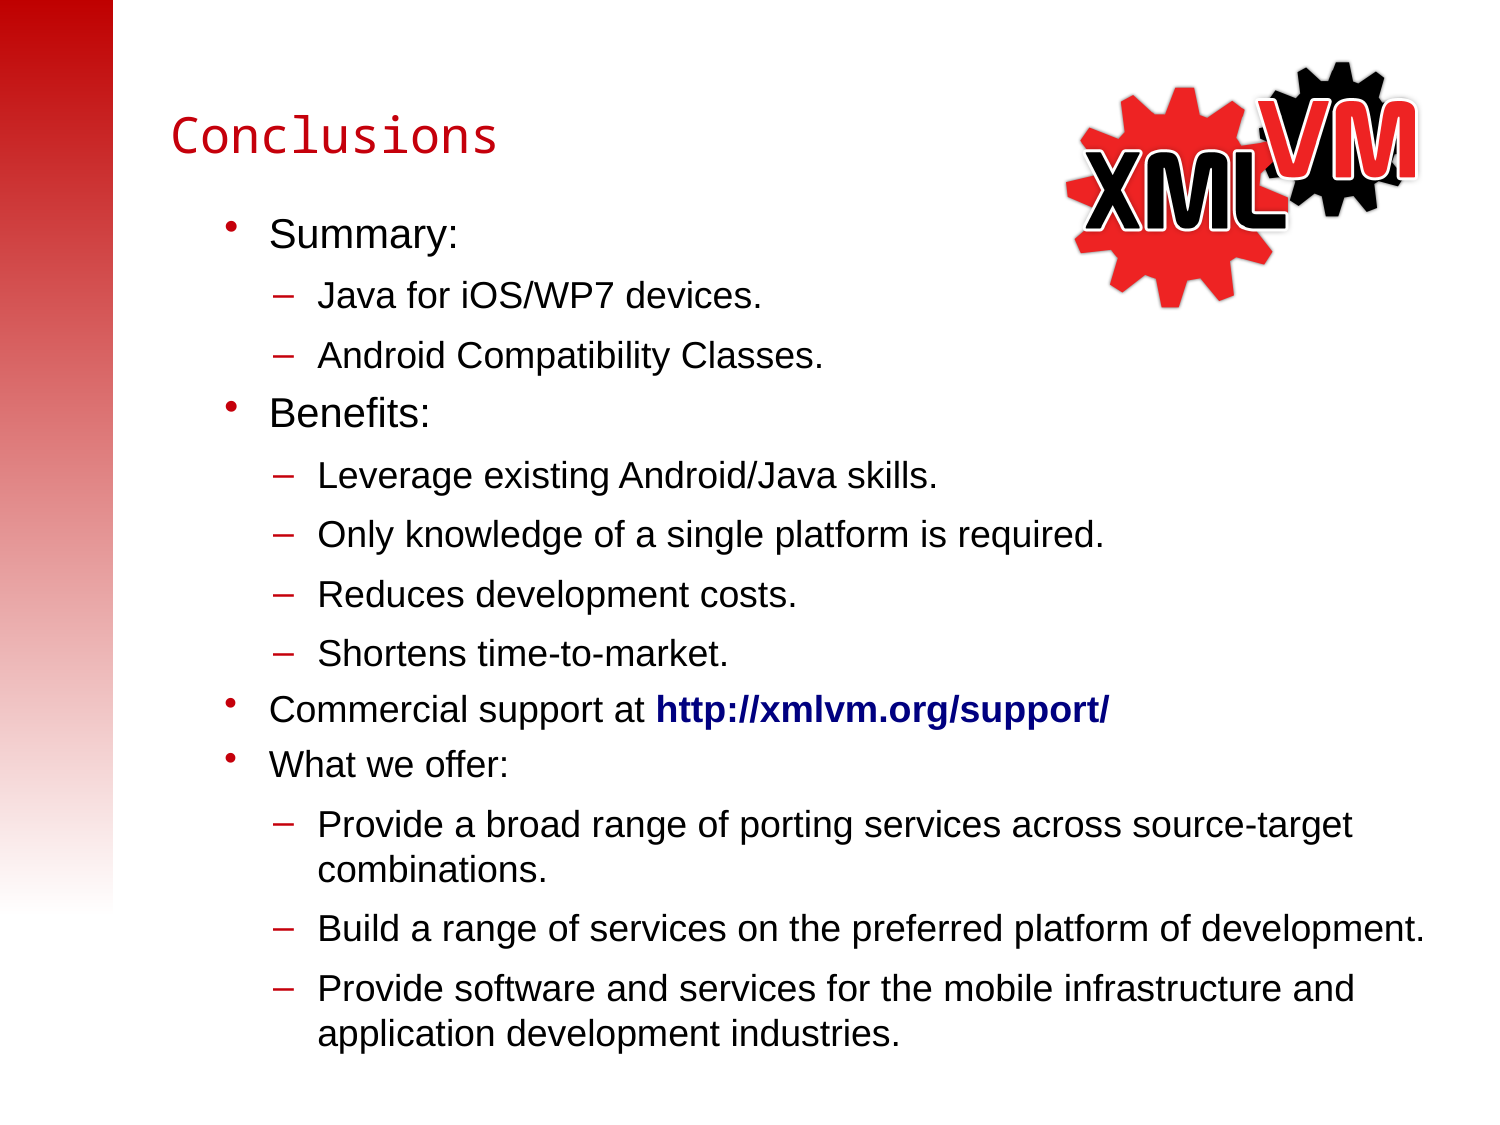

# Conclusions
Summary:
Java for iOS/WP7 devices.
Android Compatibility Classes.
Benefits:
Leverage existing Android/Java skills.
Only knowledge of a single platform is required.
Reduces development costs.
Shortens time-to-market.
Commercial support at http://xmlvm.org/support/
What we offer:
Provide a broad range of porting services across source-target combinations.
Build a range of services on the preferred platform of development.
Provide software and services for the mobile infrastructure and application development industries.